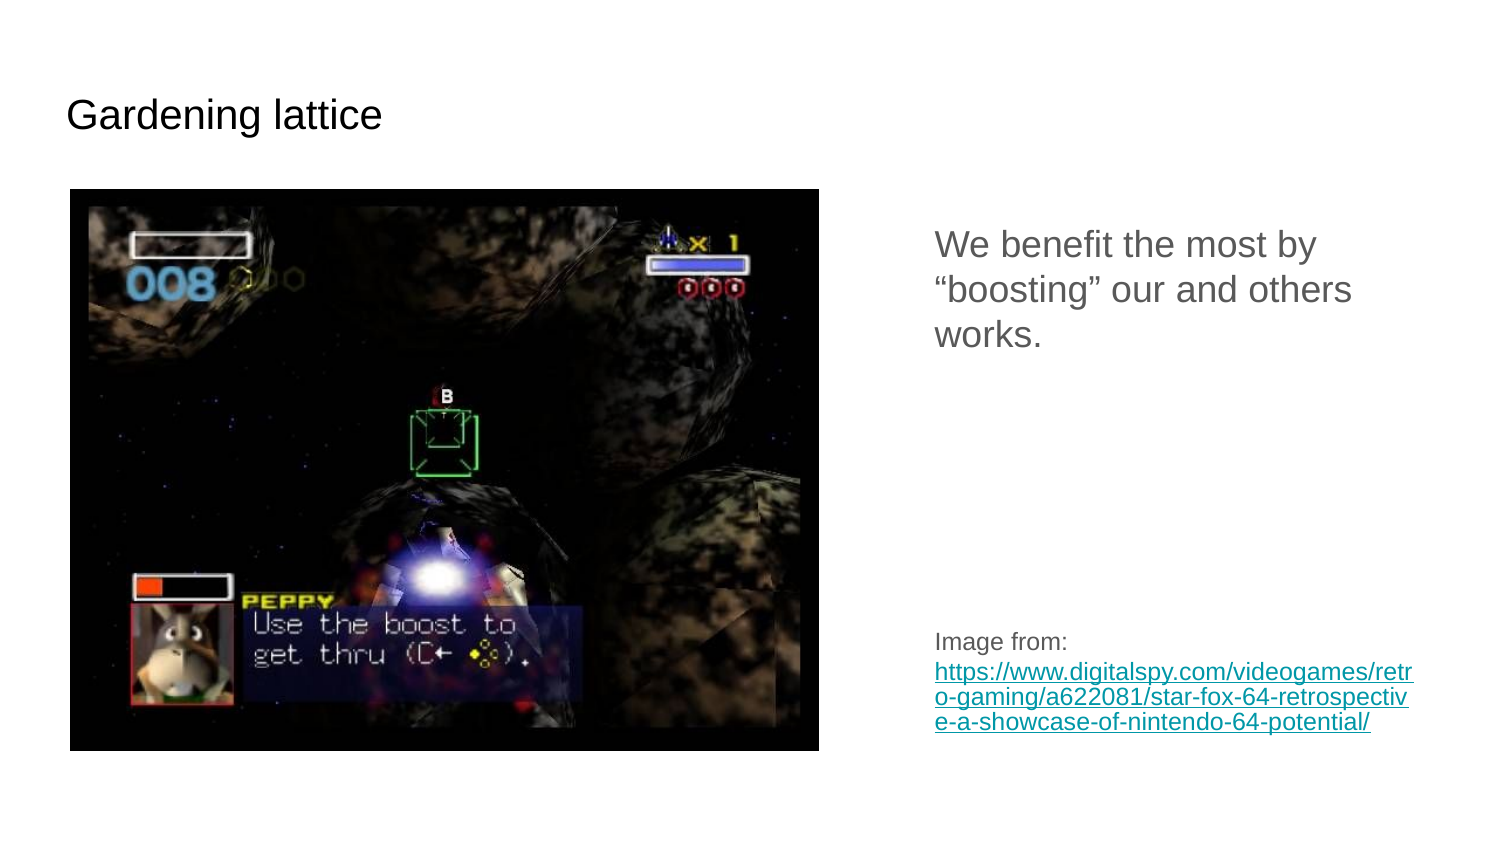

Gardening lattice
We benefit the most by “boosting” our and others works.
Image from: https://www.digitalspy.com/videogames/retro-gaming/a622081/star-fox-64-retrospective-a-showcase-of-nintendo-64-potential/